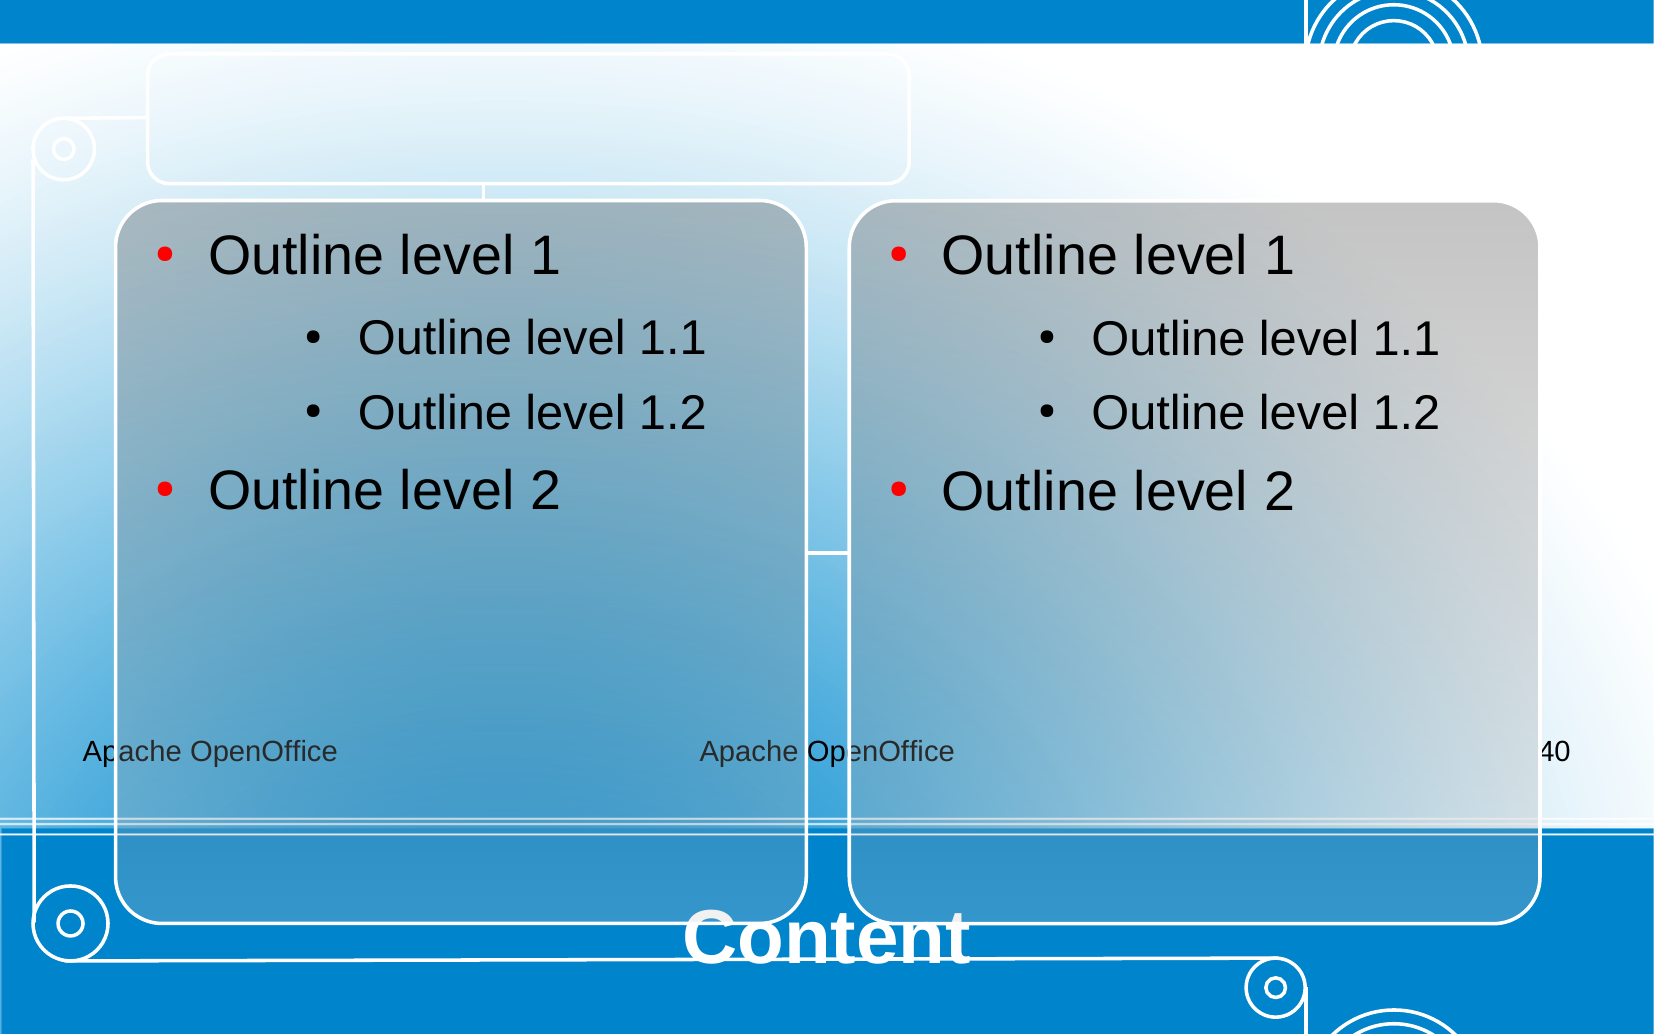

Outline level 1
Outline level 1.1
Outline level 1.2
Outline level 2
Outline level 1
Outline level 1.1
Outline level 1.2
Outline level 2
Apache OpenOffice
Apache OpenOffice
40
# Content